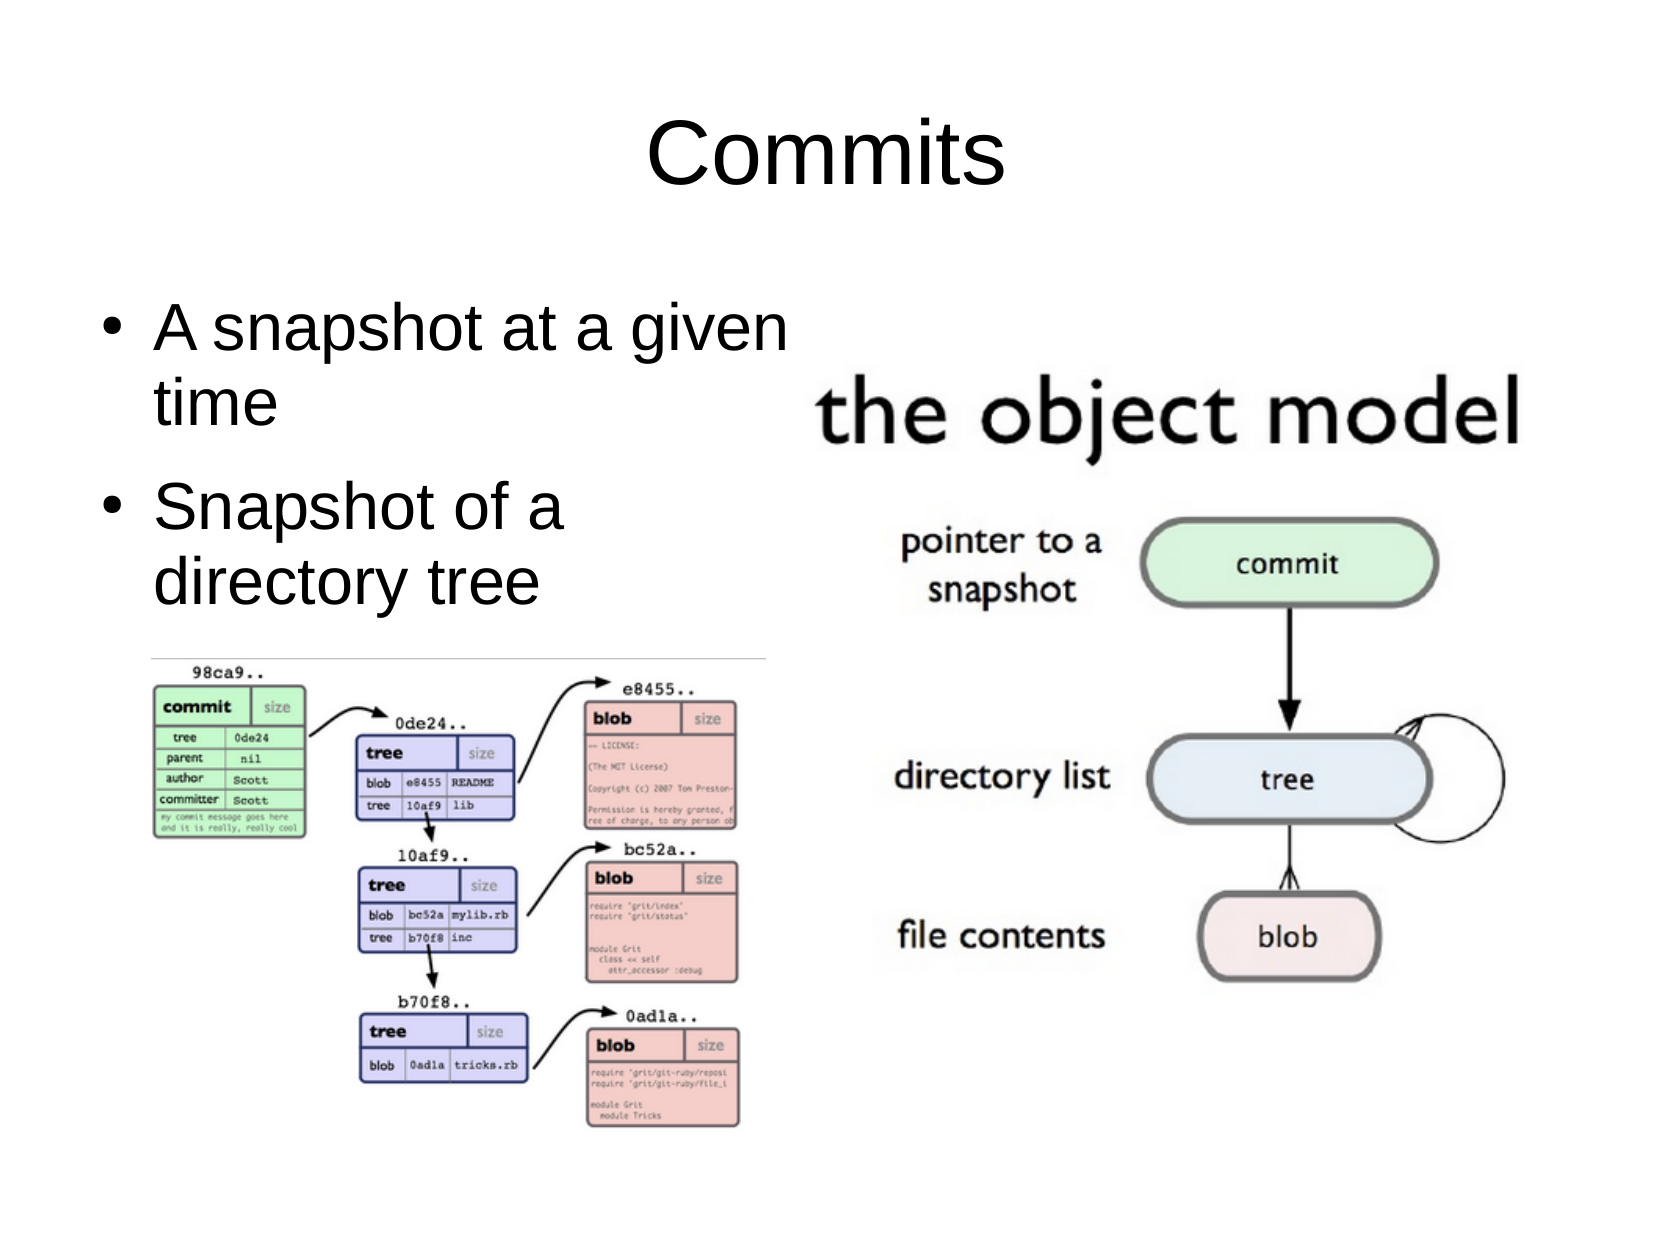

# Commits
A snapshot at a given time
Snapshot of a directory tree